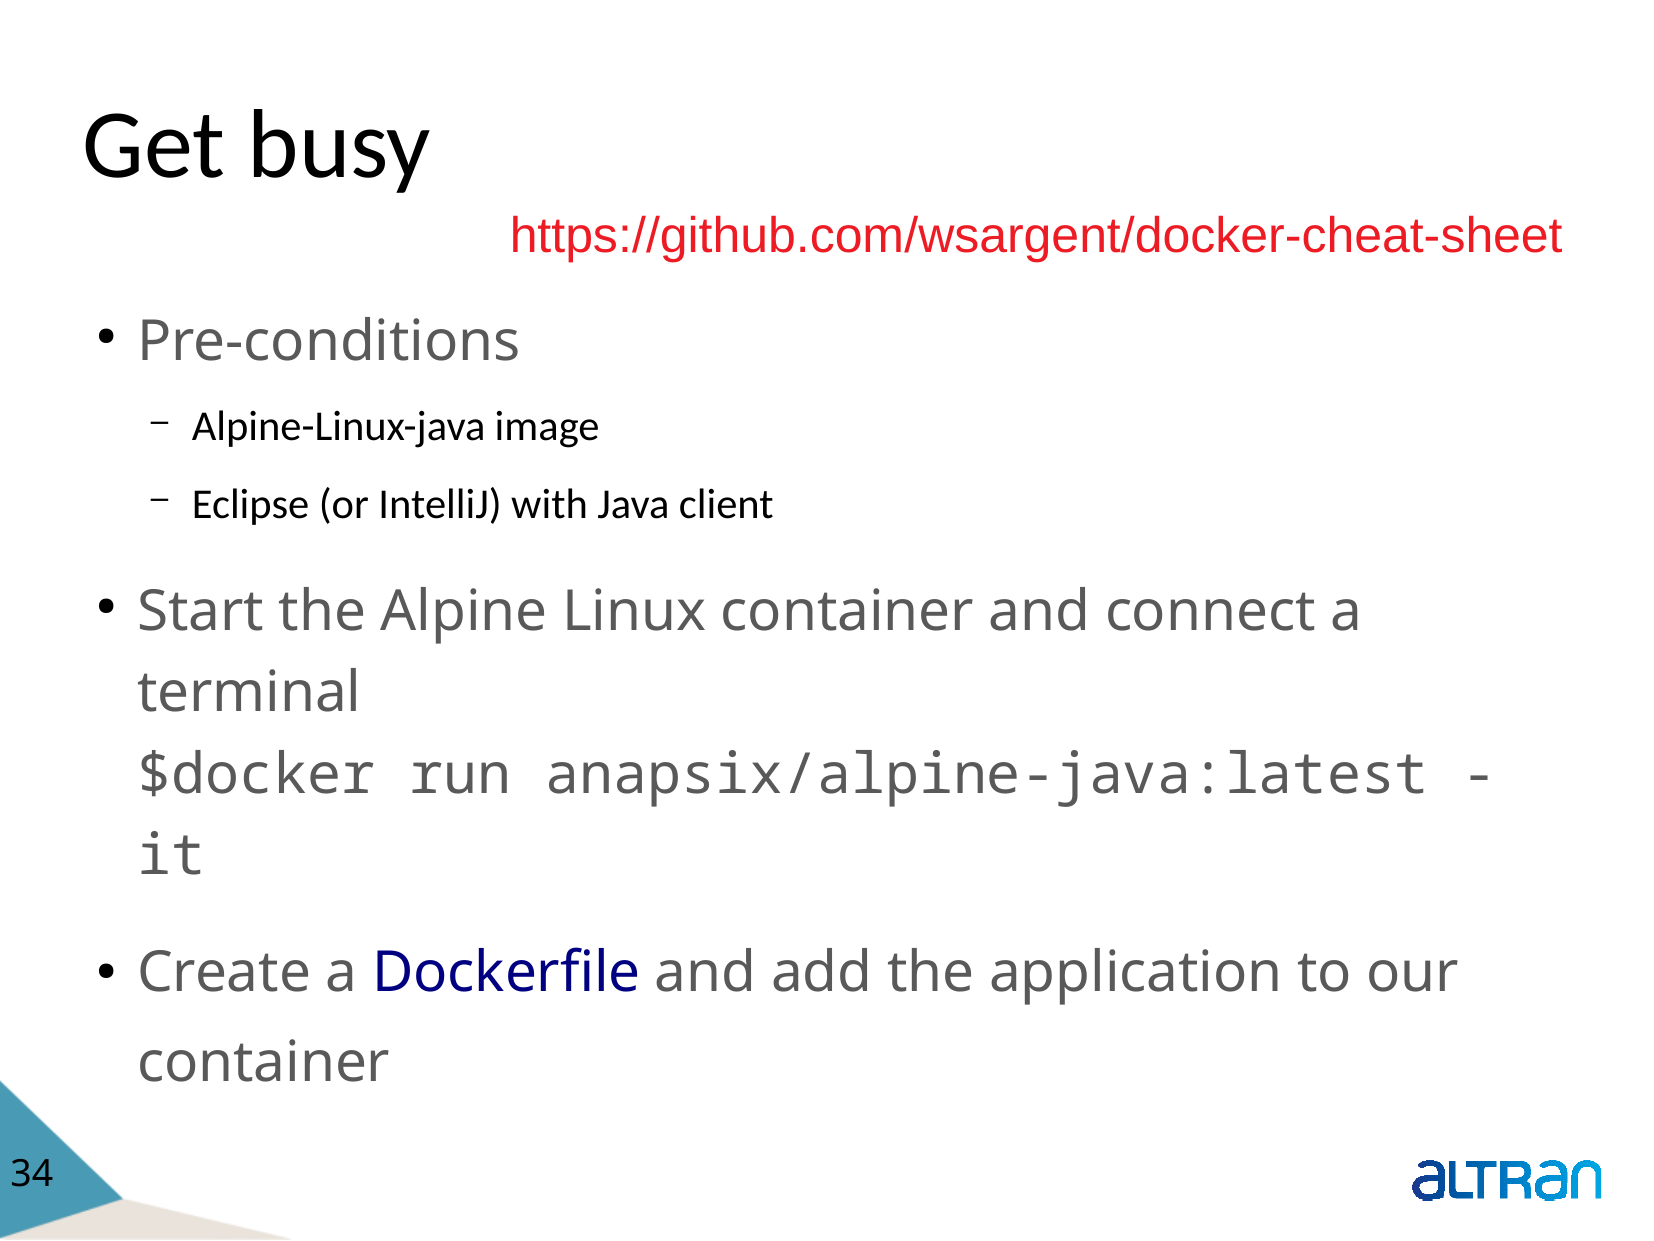

Get busy
https://github.com/wsargent/docker-cheat-sheet
# Pre-conditions
Alpine-Linux-java image
Eclipse (or IntelliJ) with Java client
Start the Alpine Linux container and connect a terminal
$docker run anapsix/alpine-java:latest -it
Create a Dockerfile and add the application to our container
34